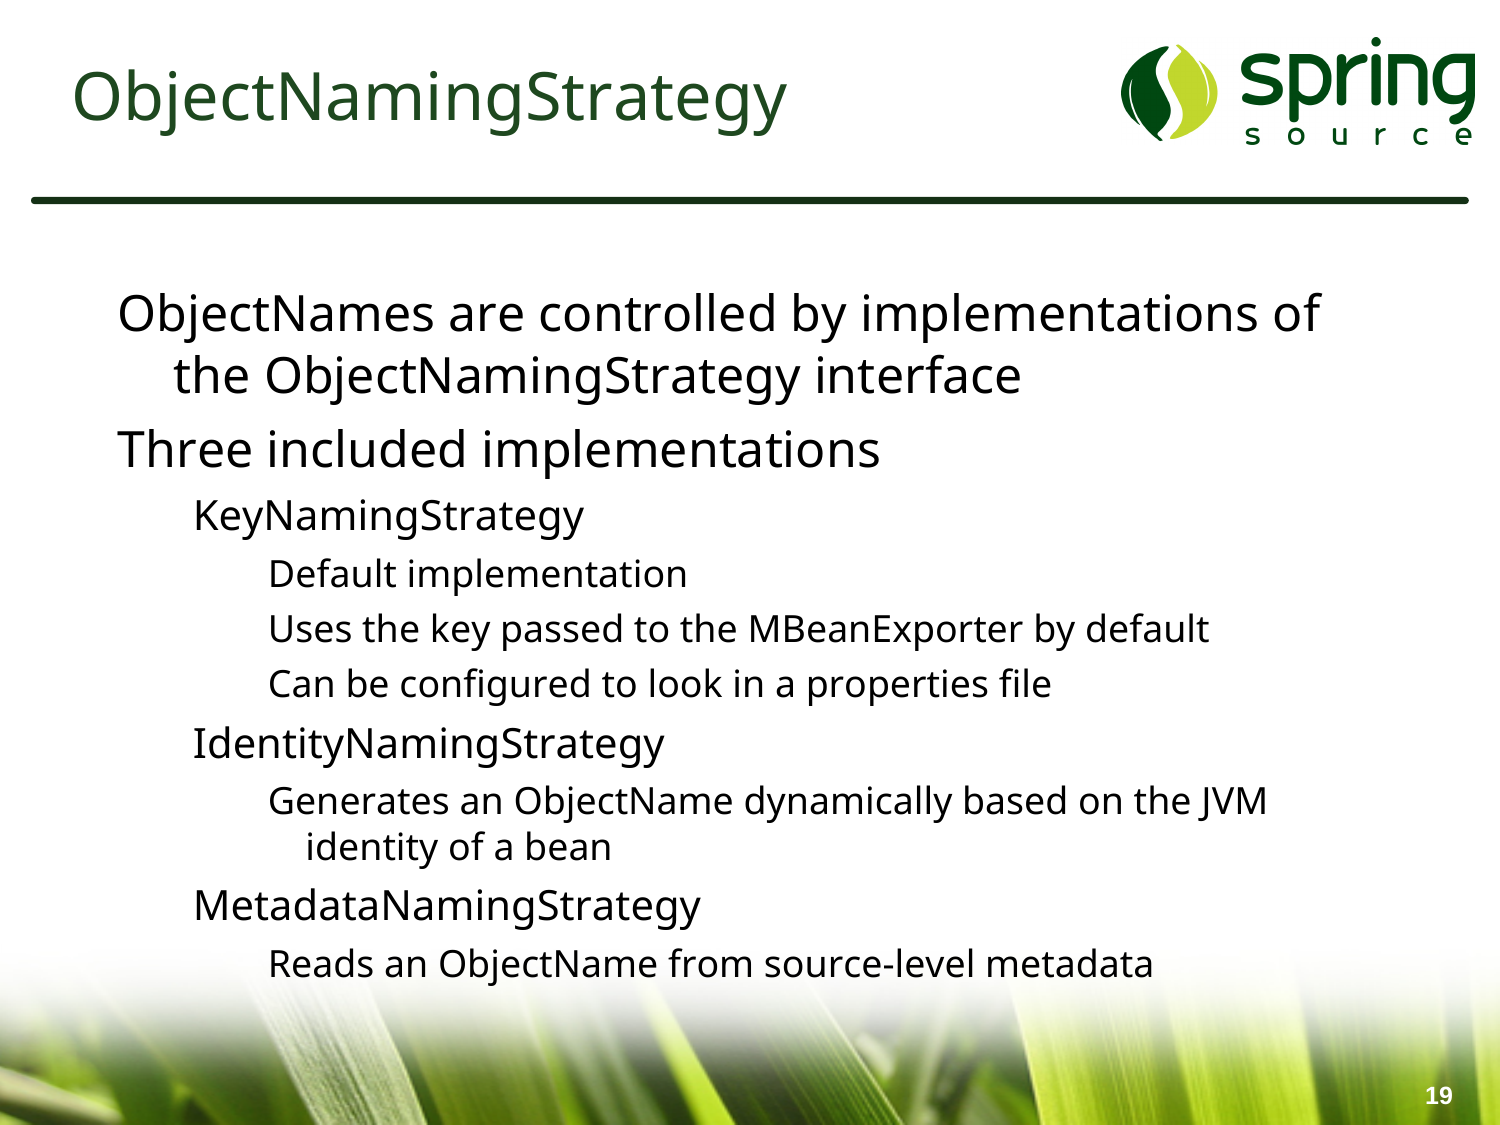

# ObjectNamingStrategy
ObjectNames are controlled by implementations of the ObjectNamingStrategy interface
Three included implementations
KeyNamingStrategy
Default implementation
Uses the key passed to the MBeanExporter by default
Can be configured to look in a properties file
IdentityNamingStrategy
Generates an ObjectName dynamically based on the JVM identity of a bean
MetadataNamingStrategy
Reads an ObjectName from source-level metadata